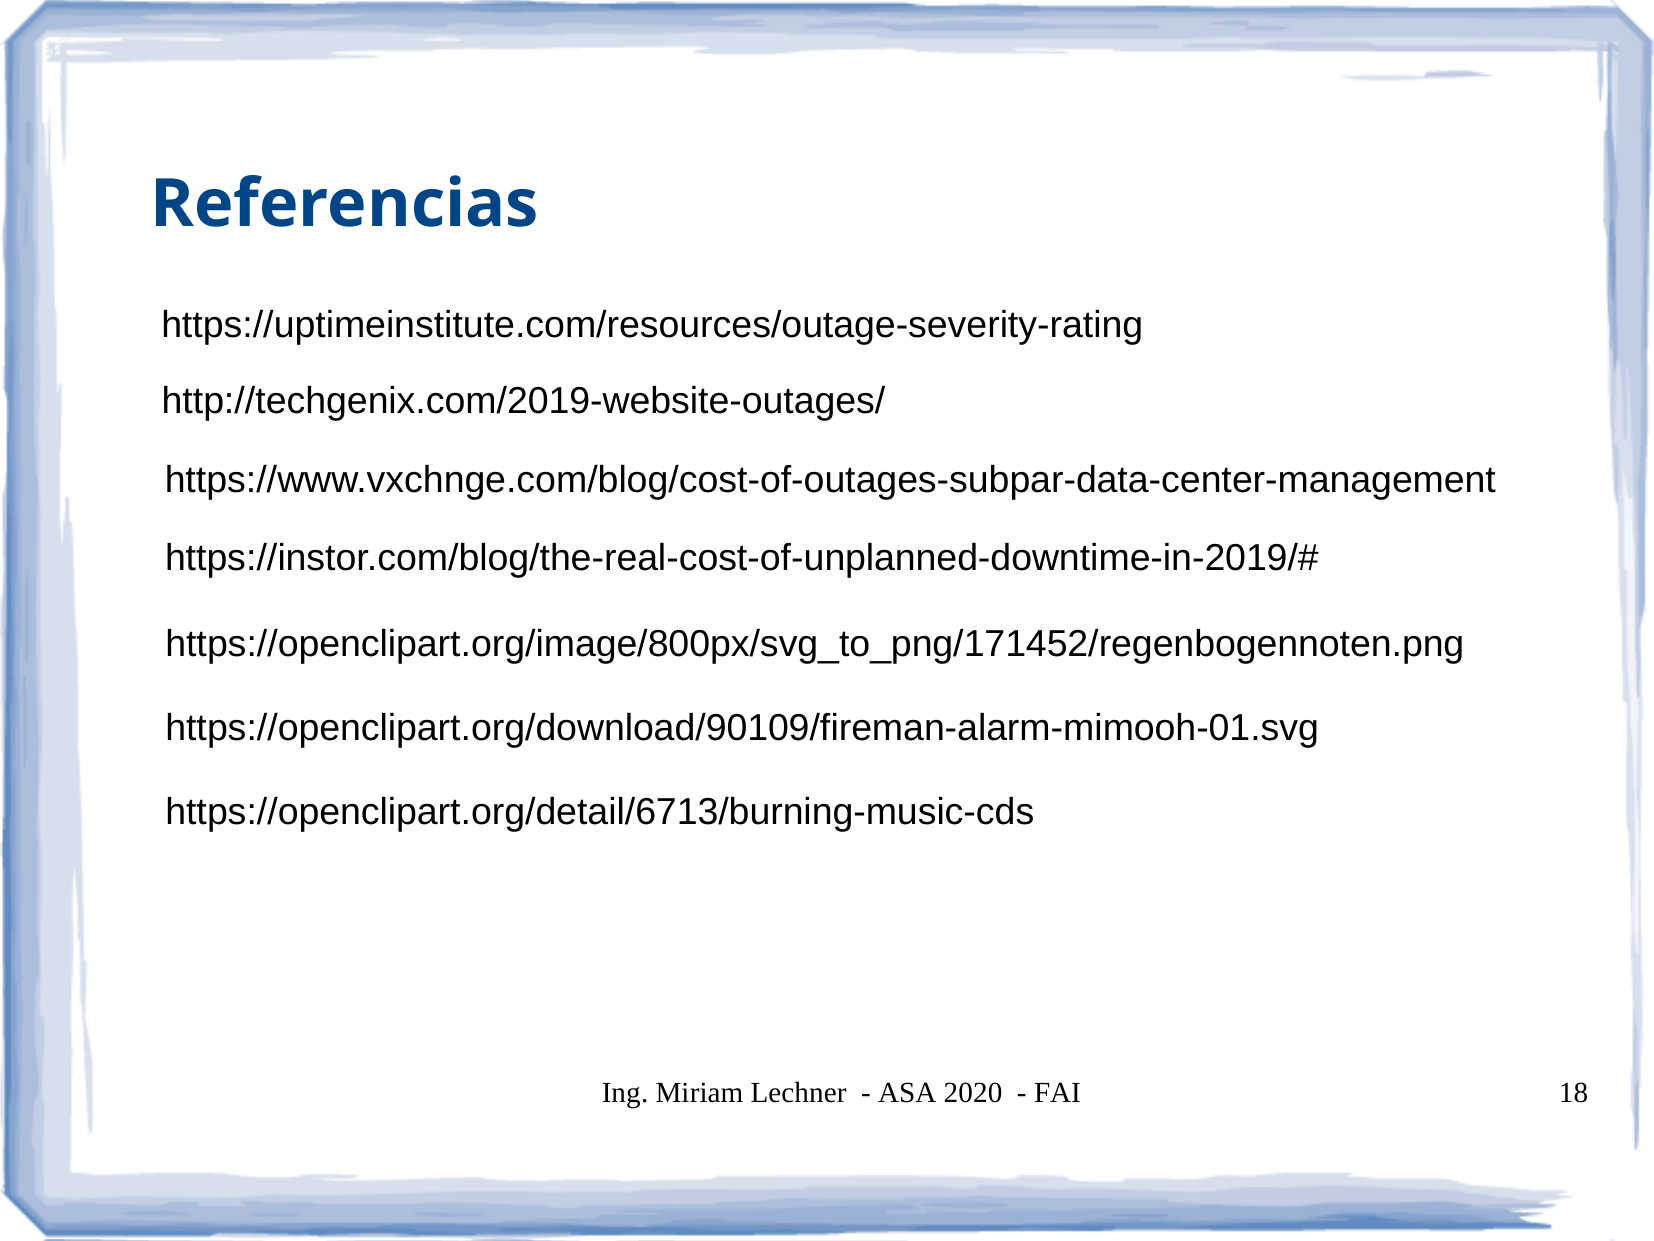

Referencias
https://uptimeinstitute.com/resources/outage-severity-rating
http://techgenix.com/2019-website-outages/
https://www.vxchnge.com/blog/cost-of-outages-subpar-data-center-management
https://instor.com/blog/the-real-cost-of-unplanned-downtime-in-2019/#
https://openclipart.org/image/800px/svg_to_png/171452/regenbogennoten.png
https://openclipart.org/download/90109/fireman-alarm-mimooh-01.svg
https://openclipart.org/detail/6713/burning-music-cds
Ing. Miriam Lechner - ASA 2020 - FAI
18